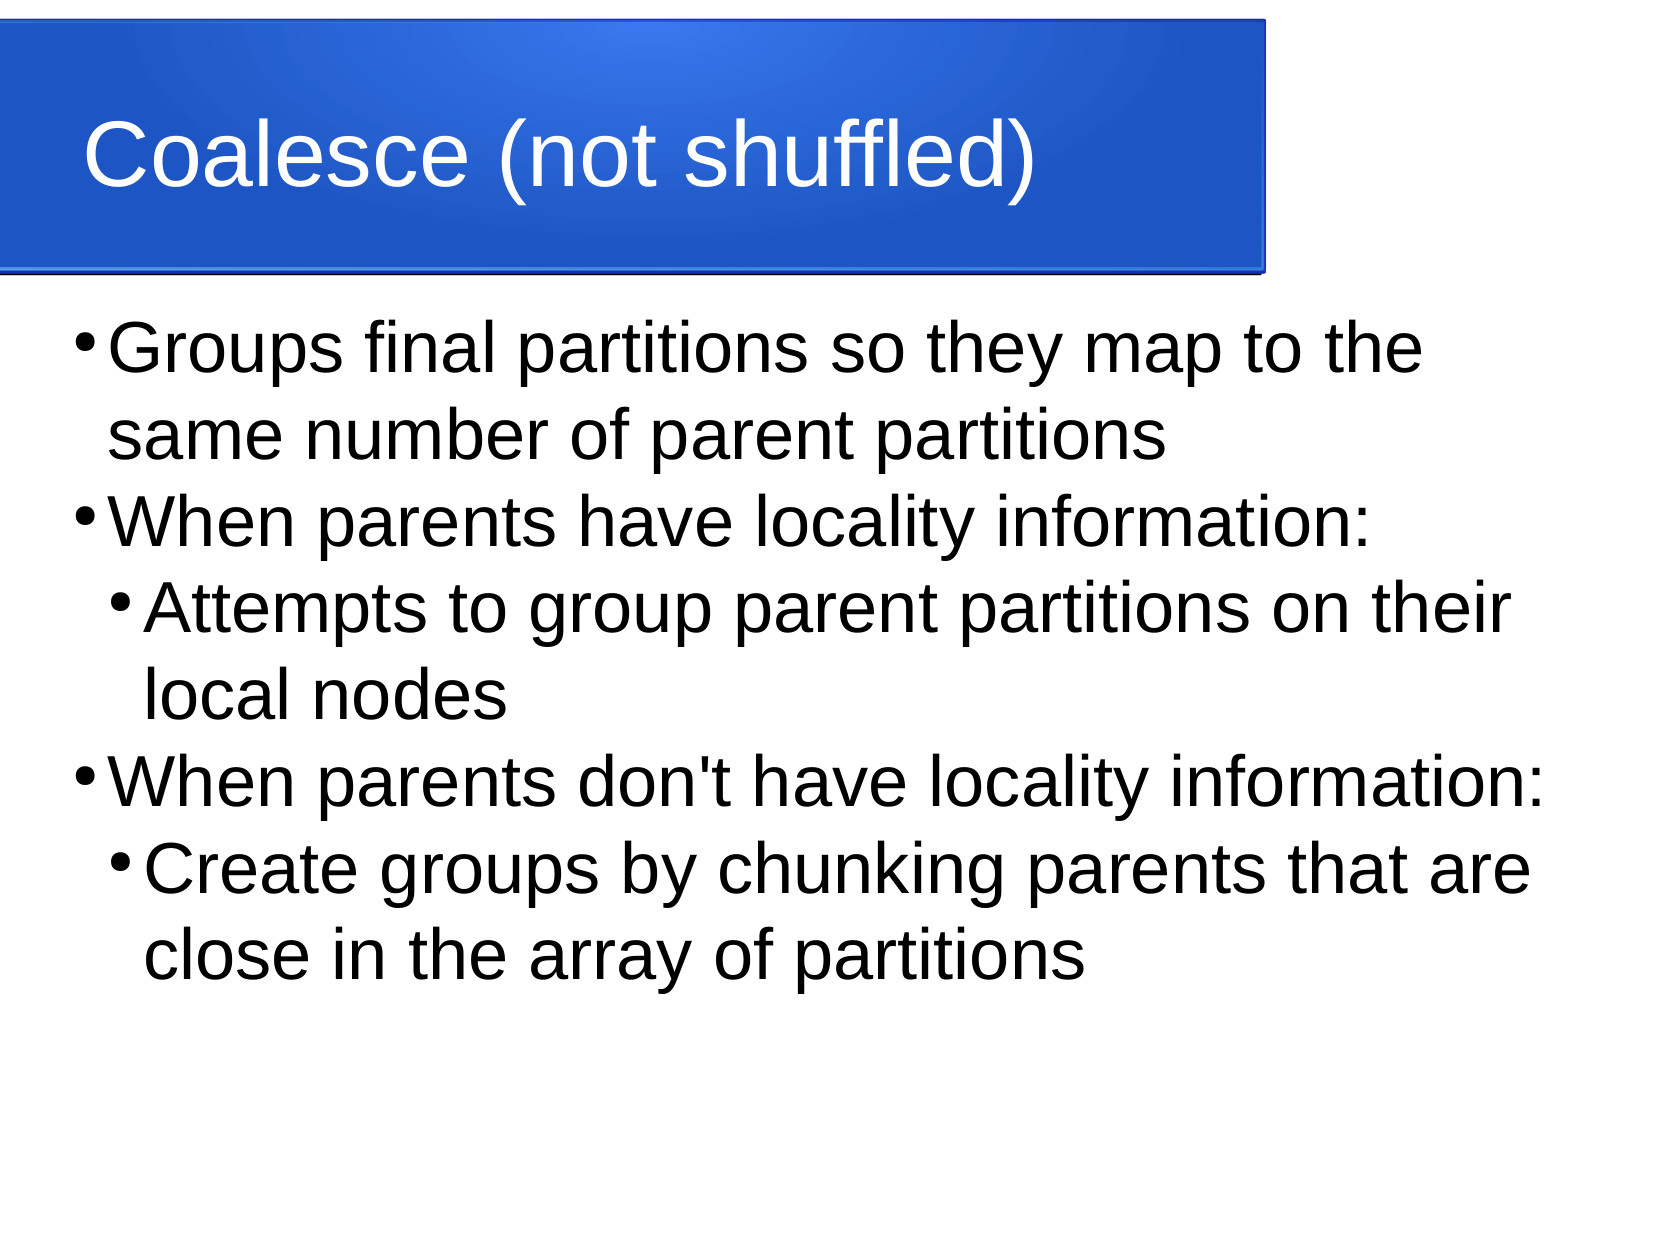

Coalesce (not shuffled)
Groups final partitions so they map to the same number of parent partitions
When parents have locality information:
Attempts to group parent partitions on their local nodes
When parents don't have locality information:
Create groups by chunking parents that are close in the array of partitions